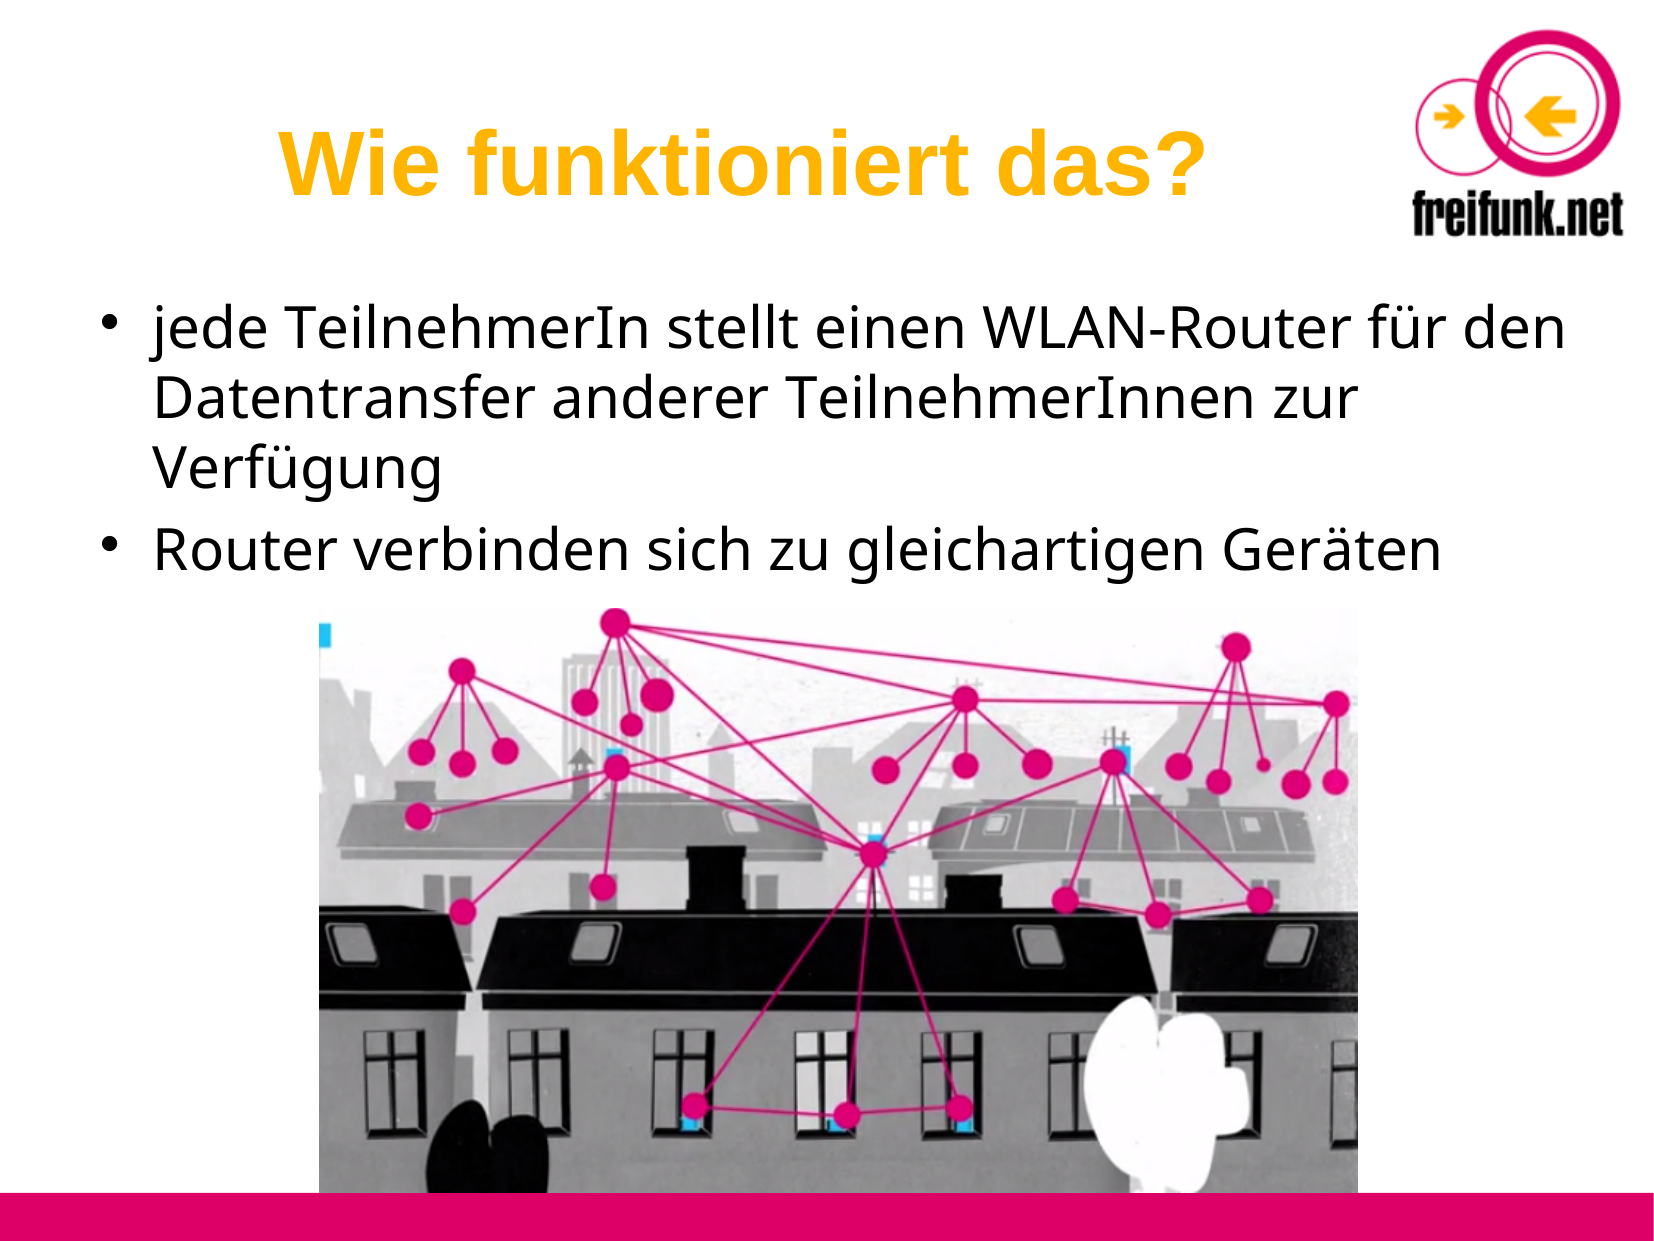

# Wie funktioniert das?
jede TeilnehmerIn stellt einen WLAN-Router für den Datentransfer anderer TeilnehmerInnen zur Verfügung
Router verbinden sich zu gleichartigen Geräten